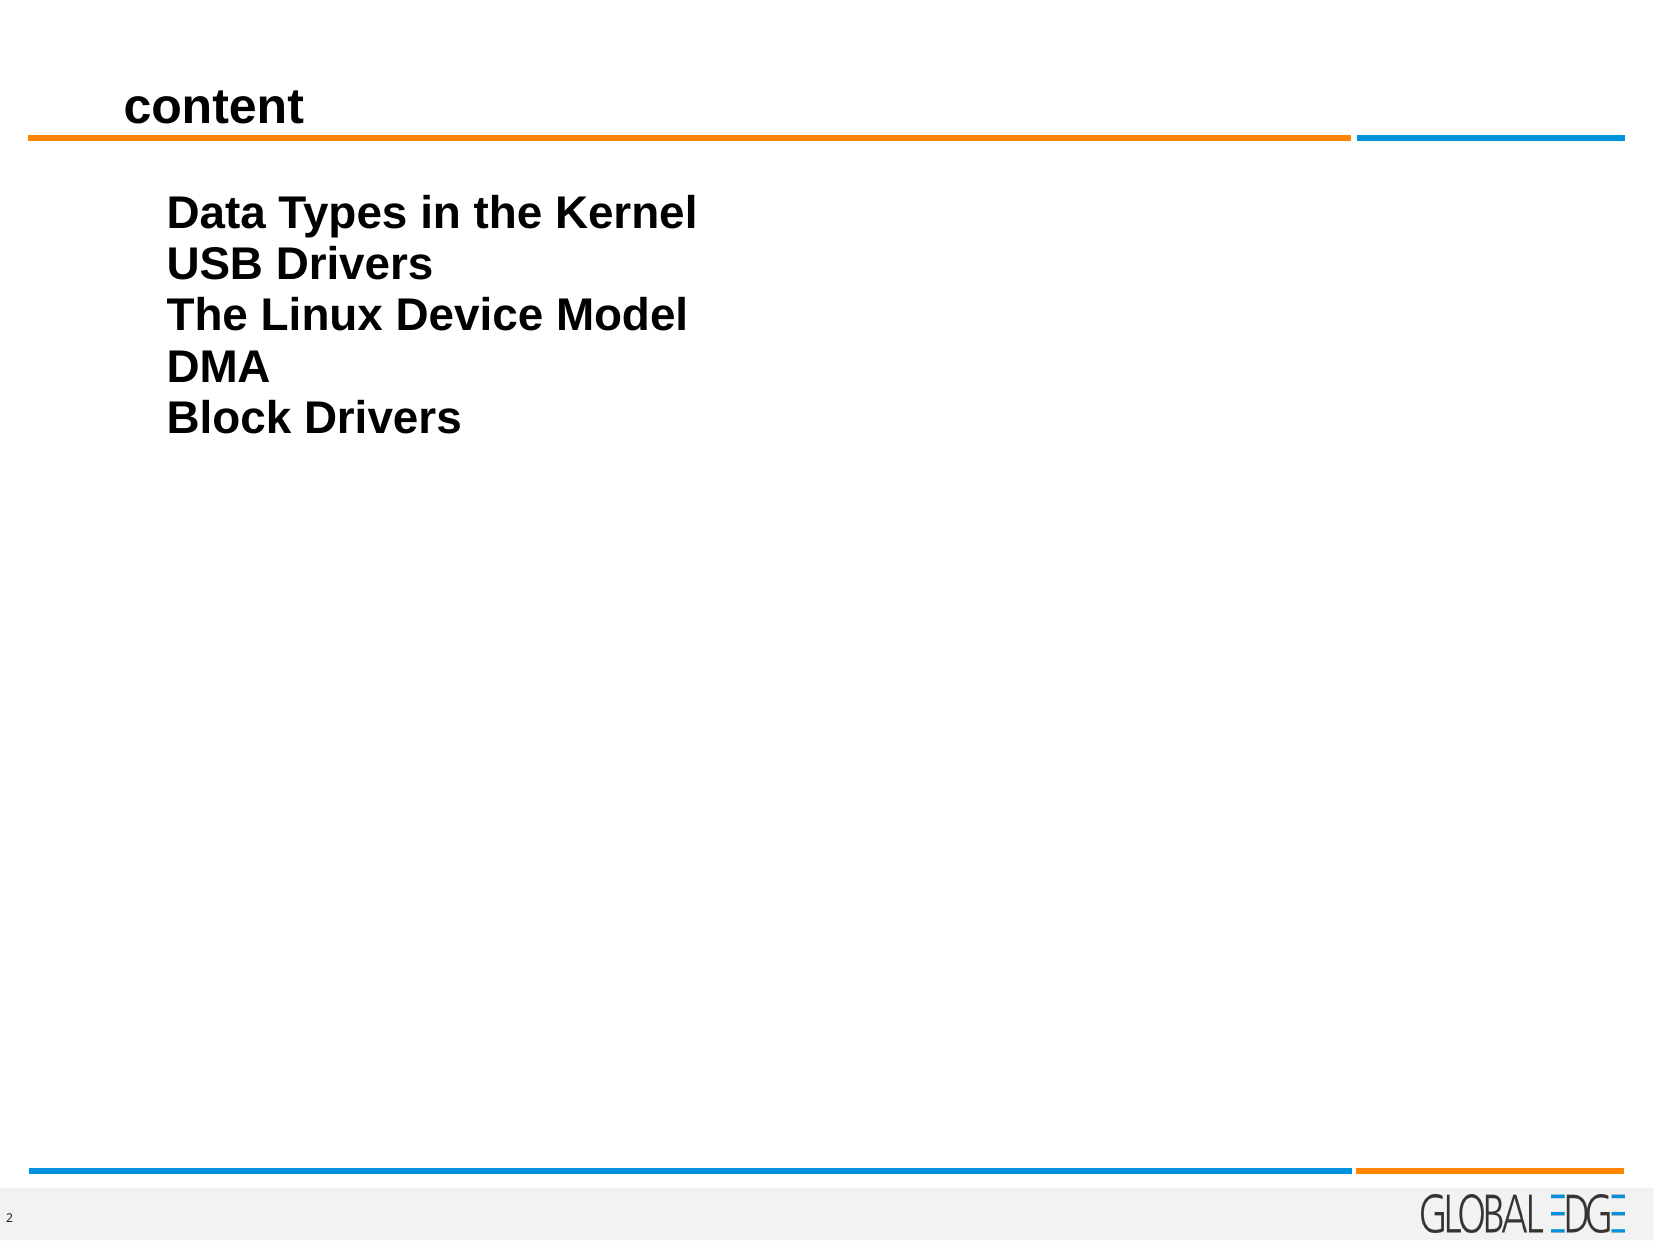

content
Data Types in the Kernel
USB Drivers
The Linux Device Model
DMA
Block Drivers